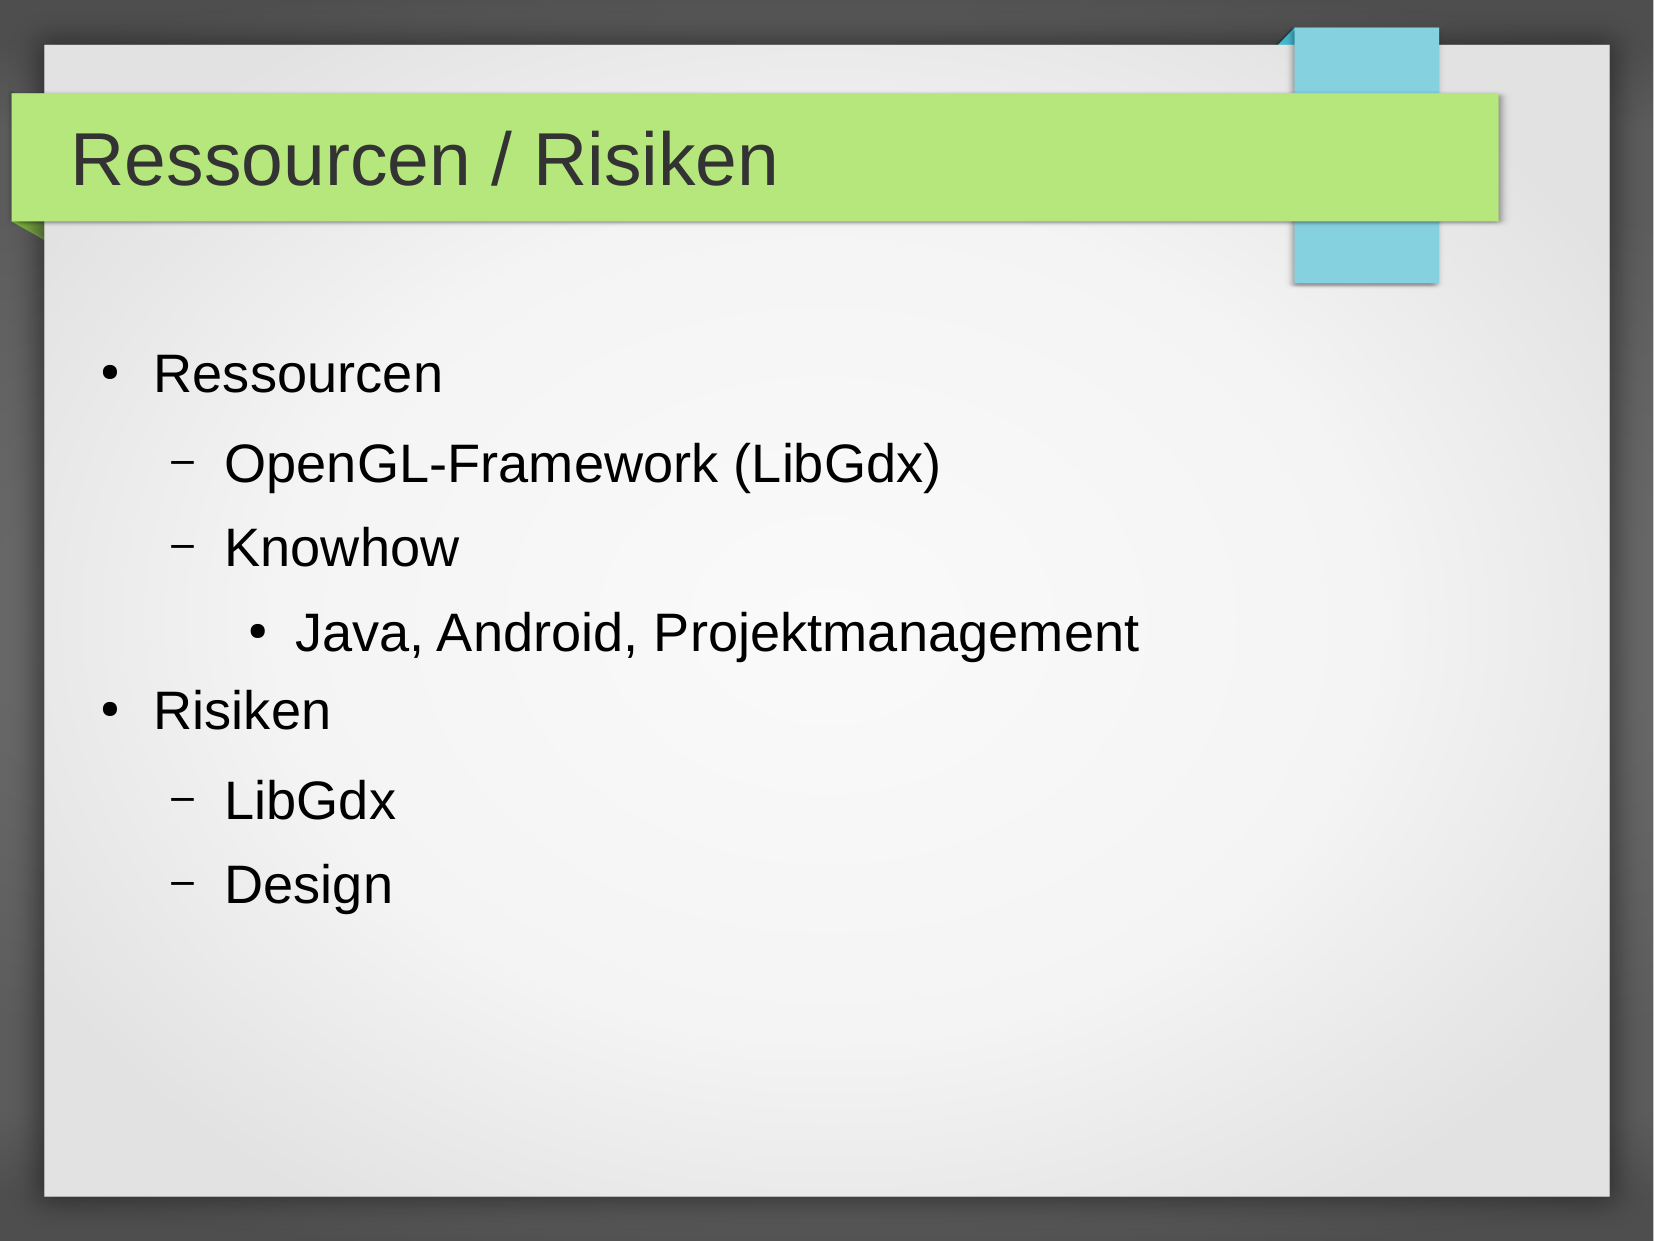

# Ressourcen / Risiken
Ressourcen
OpenGL-Framework (LibGdx)
Knowhow
Java, Android, Projektmanagement
Risiken
LibGdx
Design